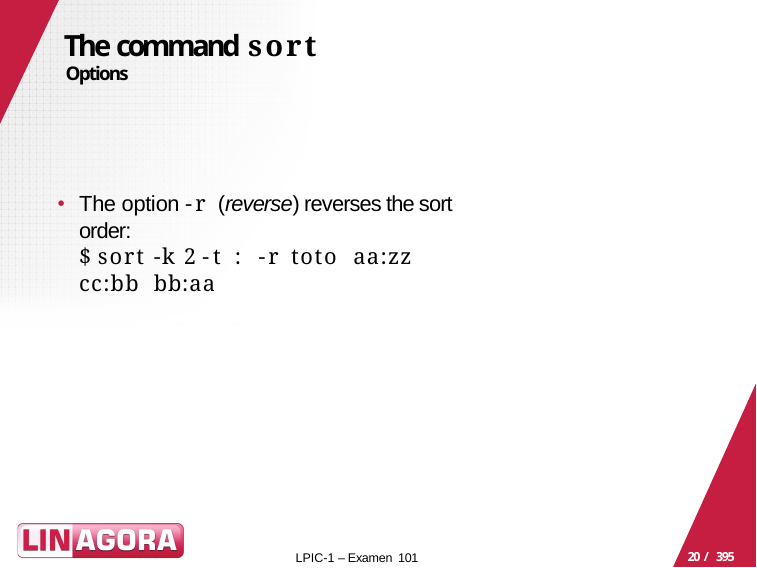

The command sort
Options
The option -r (reverse) reverses the sort order:
$ sort -k 2 -t : -r toto aa:zz
cc:bb bb:aa
LPIC-1 – Examen 101